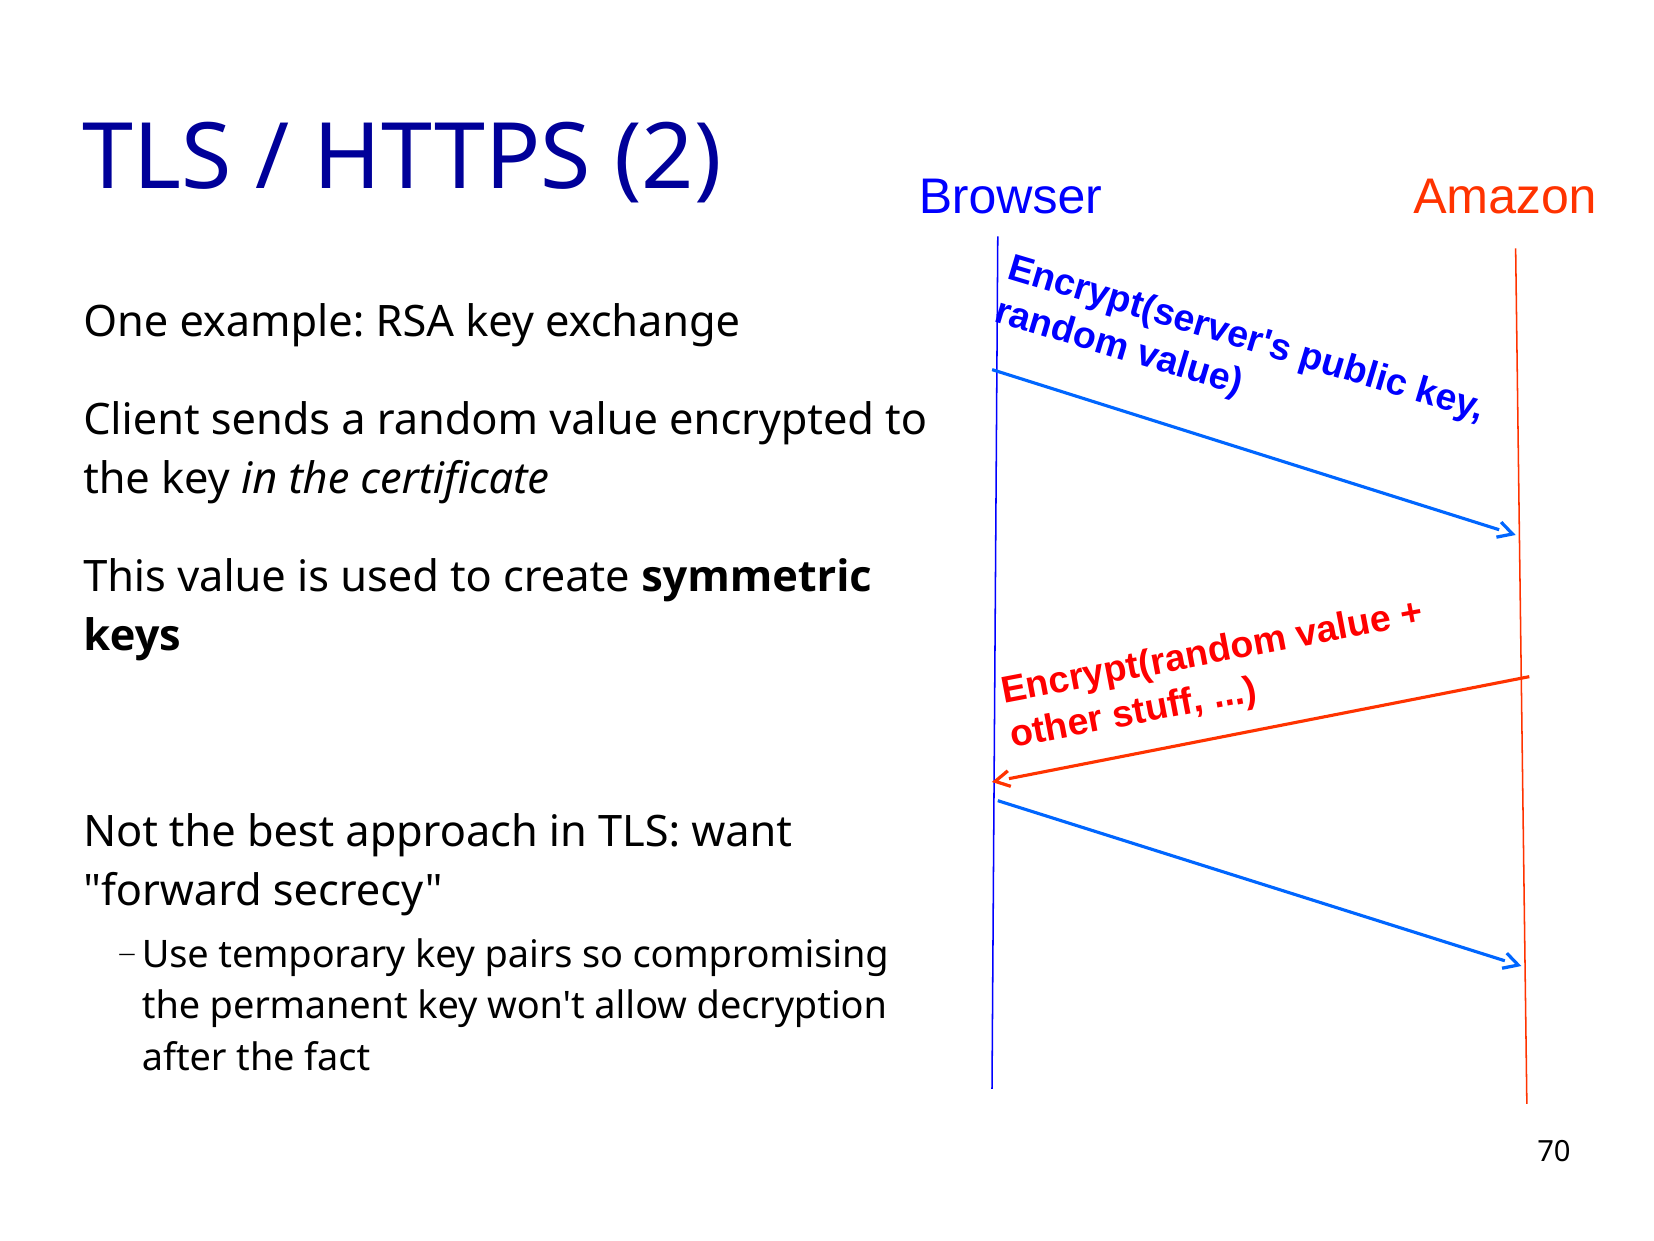

# TLS / HTTPS (2)
Browser
Amazon
Encrypt(server's public key, random value)
One example: RSA key exchange
Client sends a random value encrypted to the key in the certificate
This value is used to create symmetric keys
Not the best approach in TLS: want "forward secrecy"
Use temporary key pairs so compromising the permanent key won't allow decryption after the fact
Encrypt(random value + other stuff, ...)
70